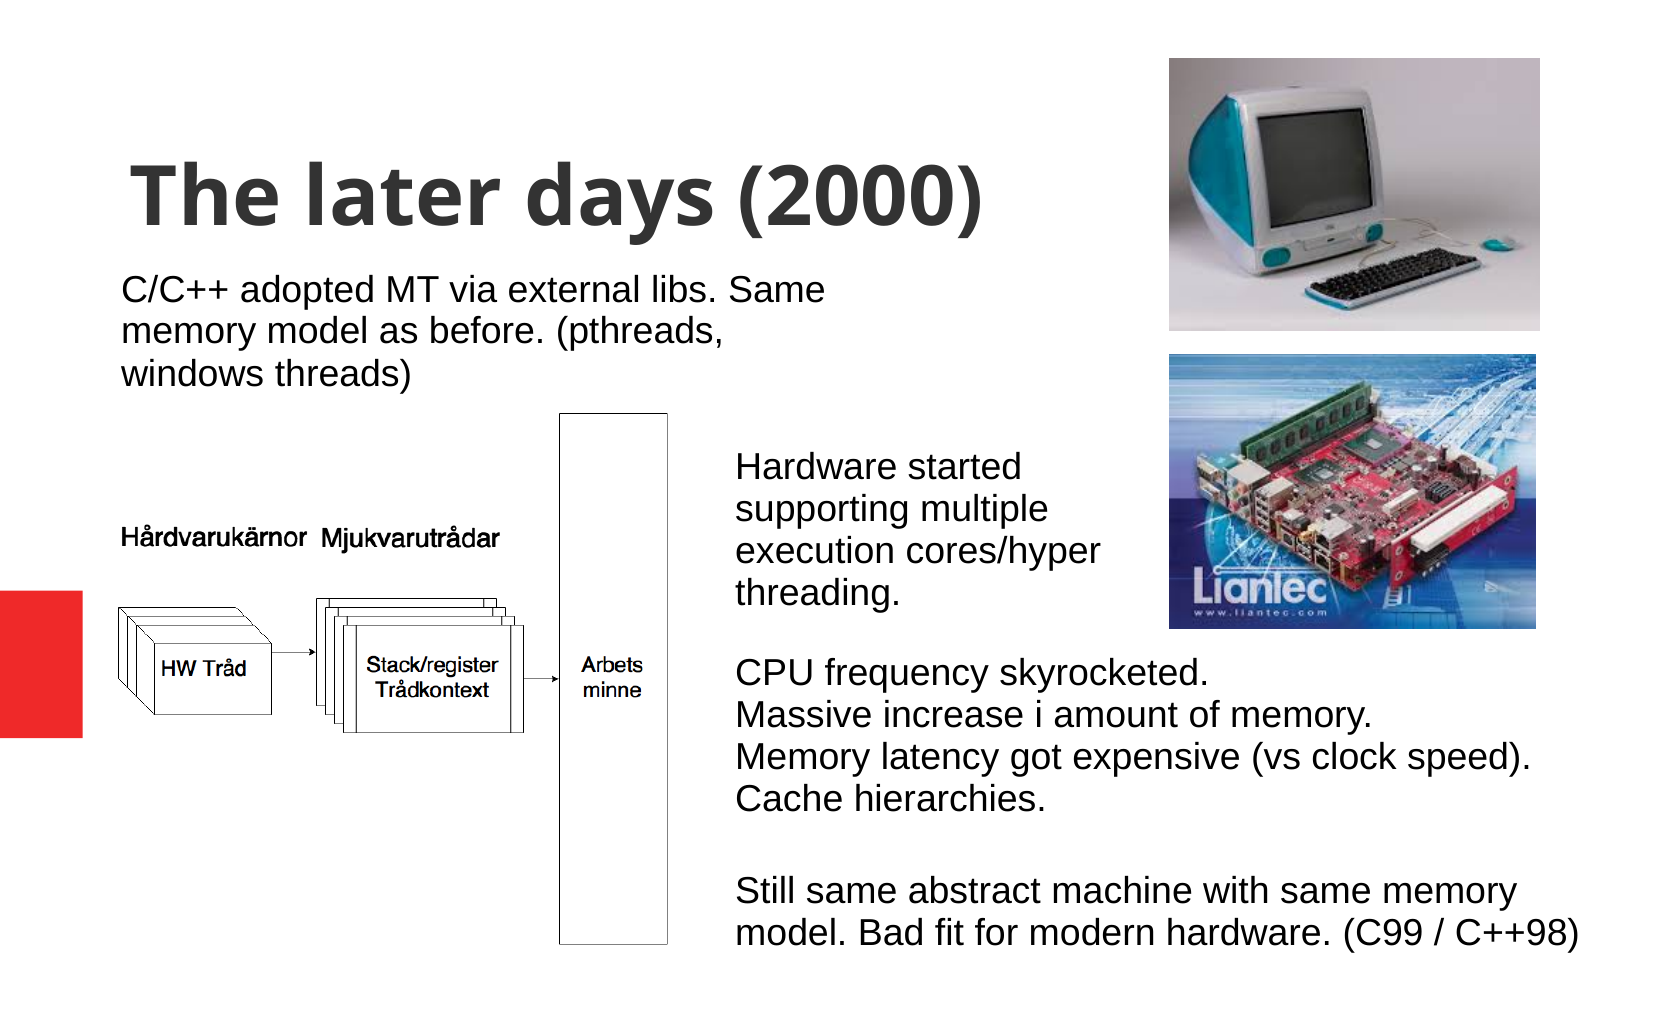

# The later days (2000)
C/C++ adopted MT via external libs. Same memory model as before. (pthreads, windows threads)
Hardware started supporting multiple execution cores/hyper threading.
CPU frequency skyrocketed.
Massive increase i amount of memory.
Memory latency got expensive (vs clock speed).
Cache hierarchies.
Still same abstract machine with same memory model. Bad fit for modern hardware. (C99 / C++98)